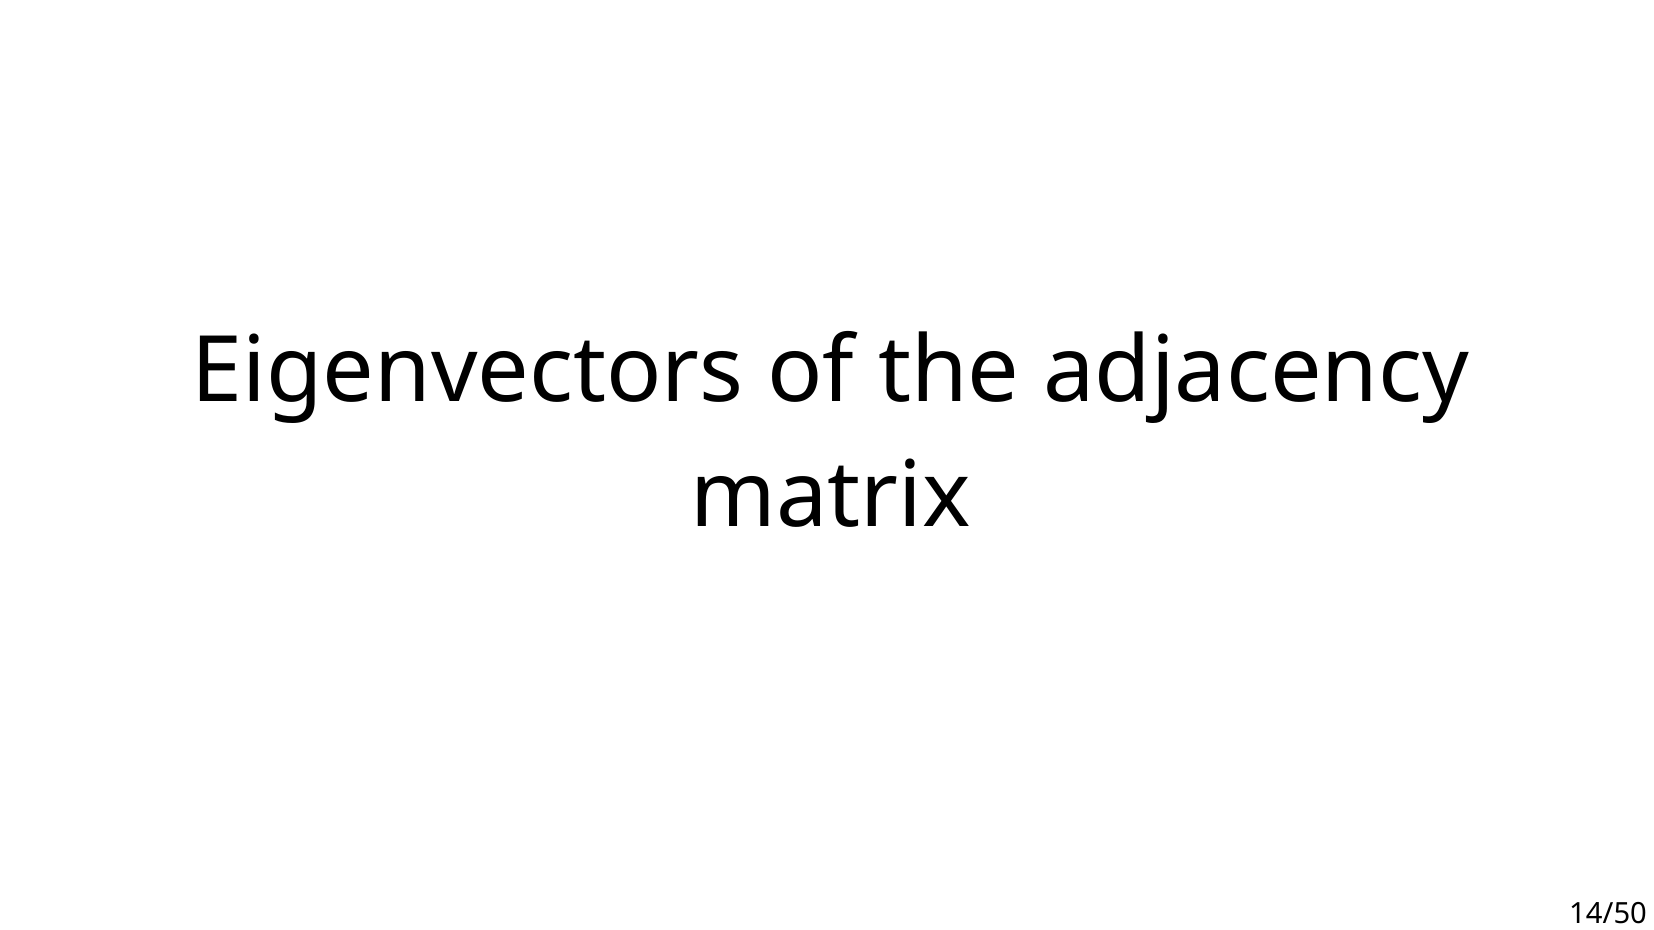

# Eigenvectors of the adjacency matrix
14